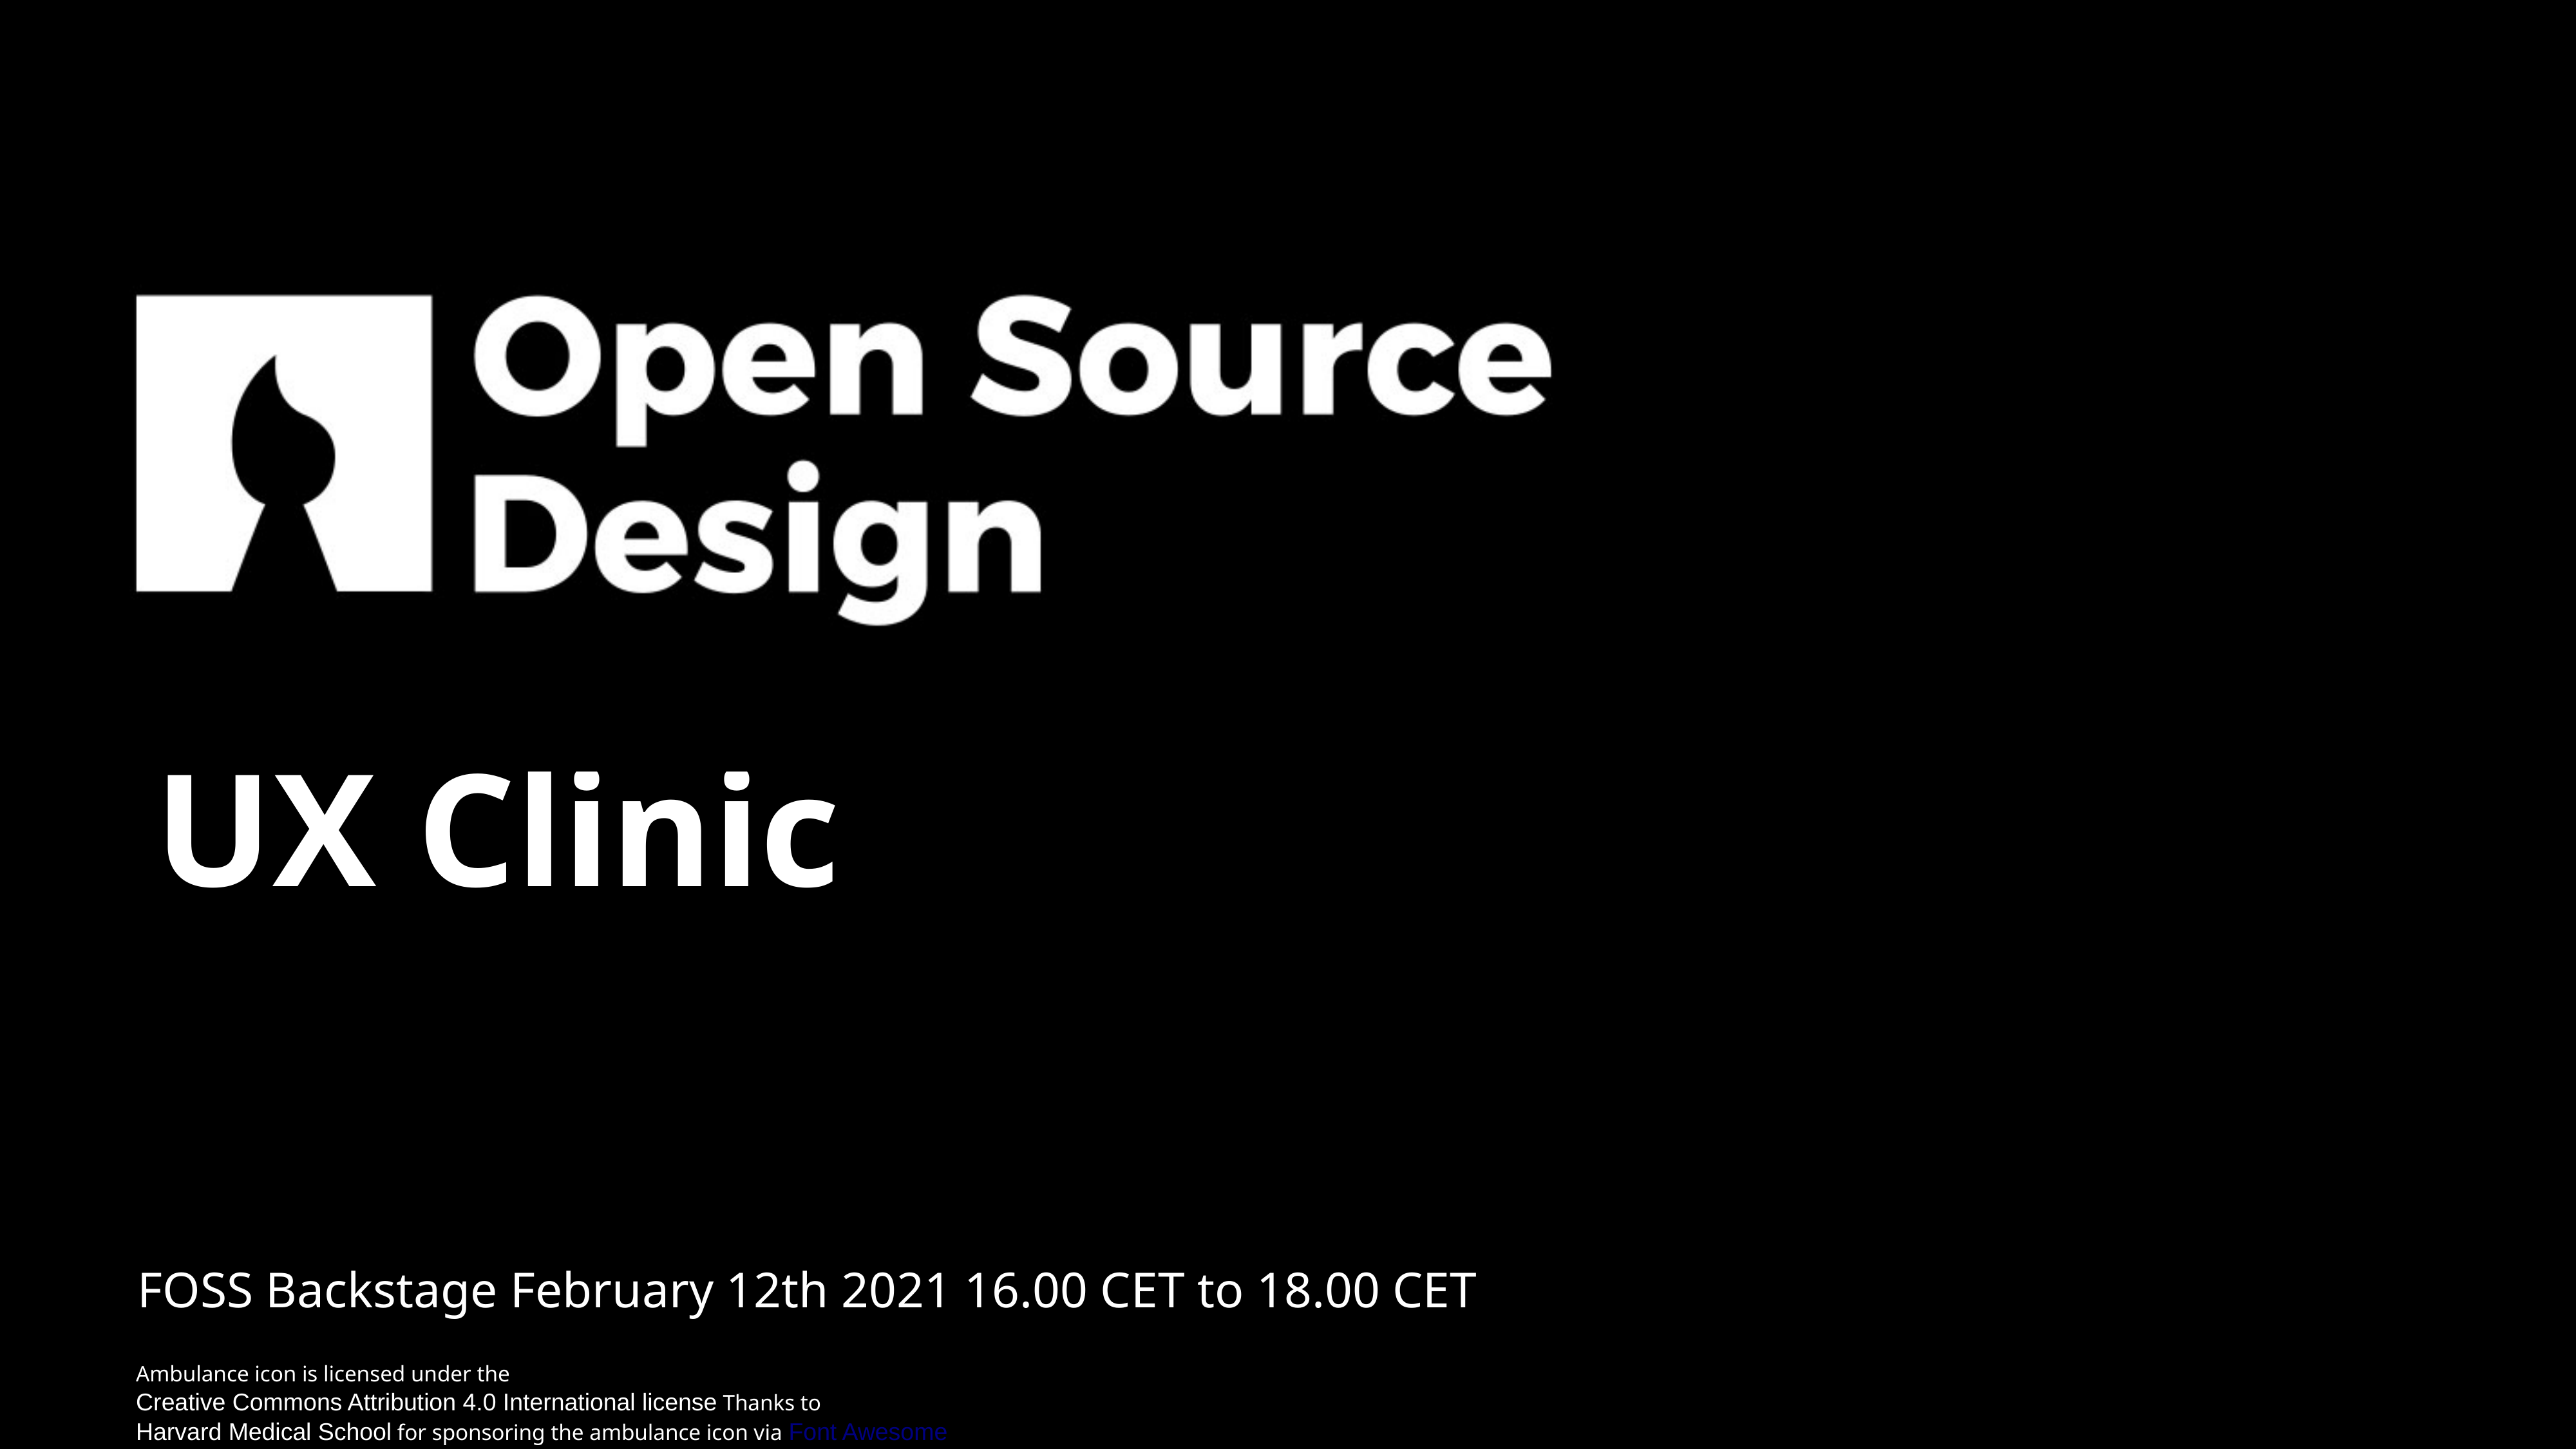

Open Source Design
UX Clinic
FOSS Backstage February 12th 2021 16.00 CET to 18.00 CET
Ambulance icon is licensed under the Creative Commons Attribution 4.0 International license Thanks to Harvard Medical School for sponsoring the ambulance icon via Font Awesome